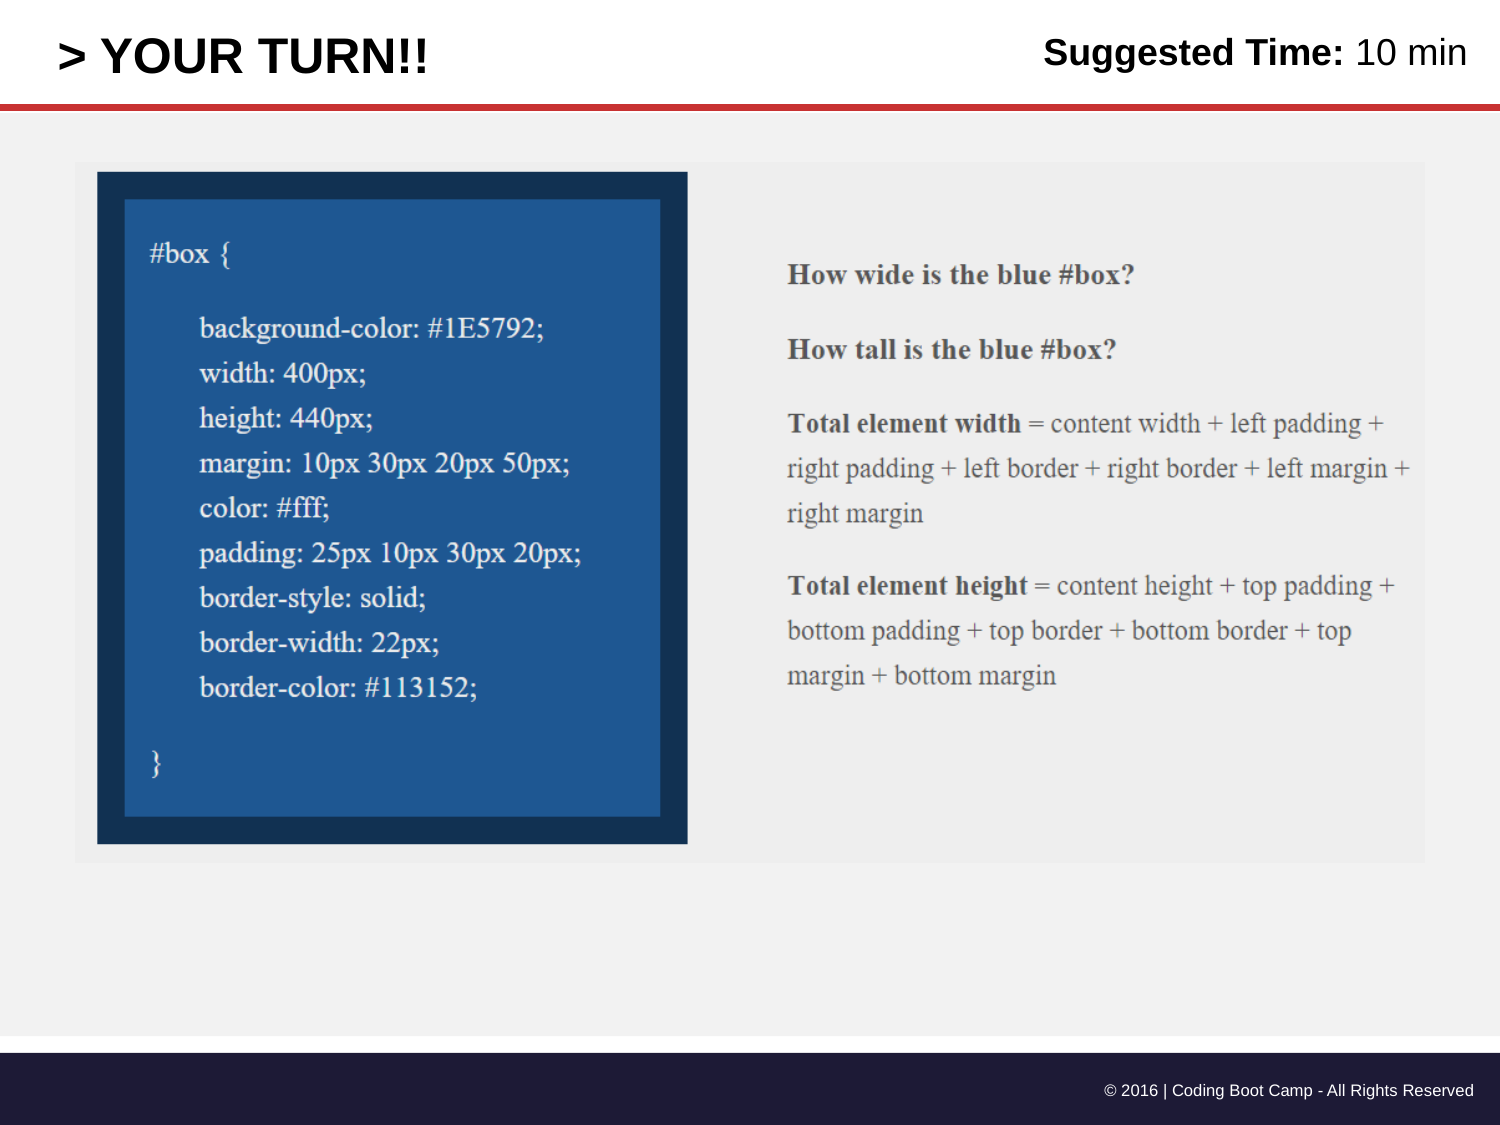

> YOUR TURN!!
Suggested Time: 10 min